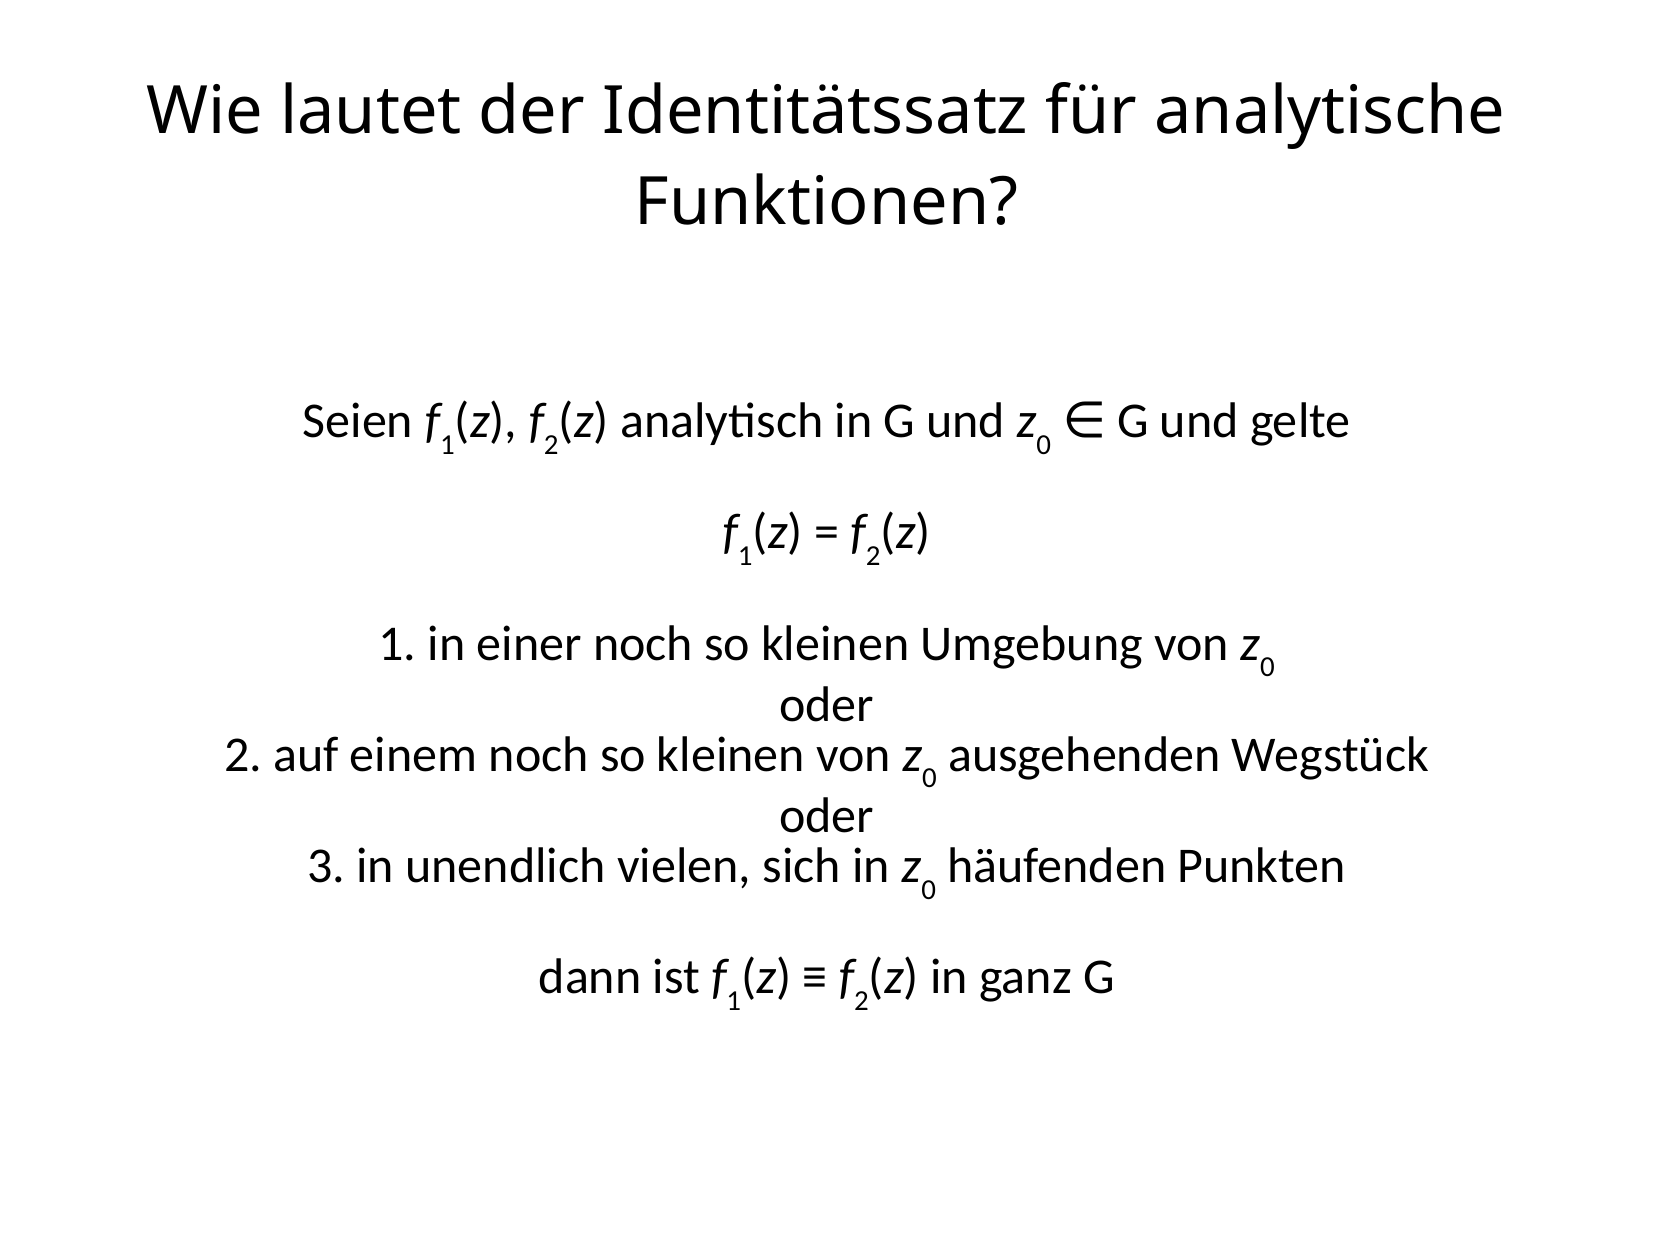

# Wie lautet der Identitätssatz für analytische Funktionen?
Seien f1(z), f2(z) analytisch in G und z0 ∈ G und gelte
f1(z) = f2(z)
1. in einer noch so kleinen Umgebung von z0
oder
2. auf einem noch so kleinen von z0 ausgehenden Wegstück
oder
3. in unendlich vielen, sich in z0 häufenden Punkten
dann ist f1(z) ≡ f2(z) in ganz G